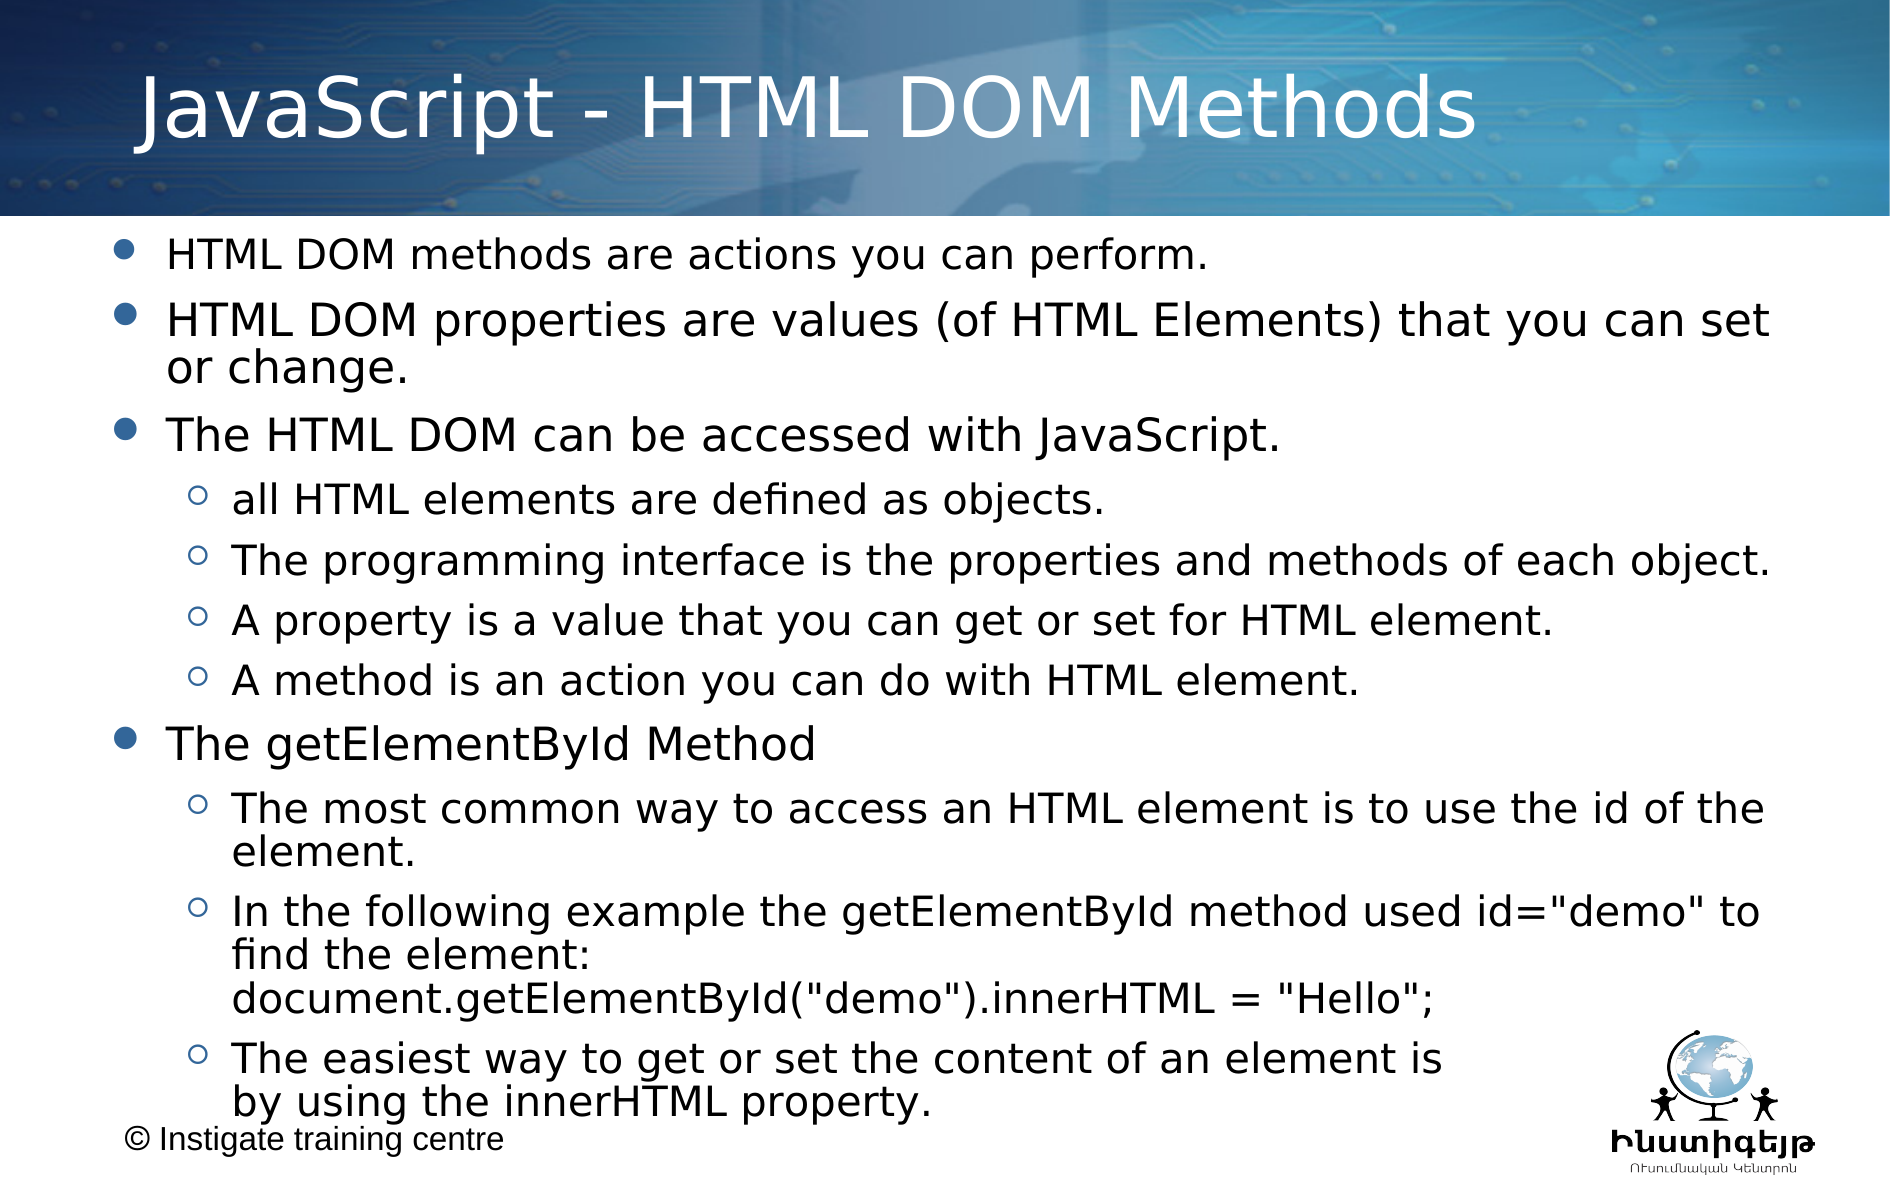

JavaScript - HTML DOM Methods
# HTML DOM methods are actions you can perform.
HTML DOM properties are values (of HTML Elements) that you can set or change.
The HTML DOM can be accessed with JavaScript.
all HTML elements are defined as objects.
The programming interface is the properties and methods of each object.
A property is a value that you can get or set for HTML element.
A method is an action you can do with HTML element.
The getElementById Method
The most common way to access an HTML element is to use the id of the element.
In the following example the getElementById method used id="demo" to find the element:
document.getElementById("demo").innerHTML = "Hello";
The easiest way to get or set the content of an element is
by using the innerHTML property.